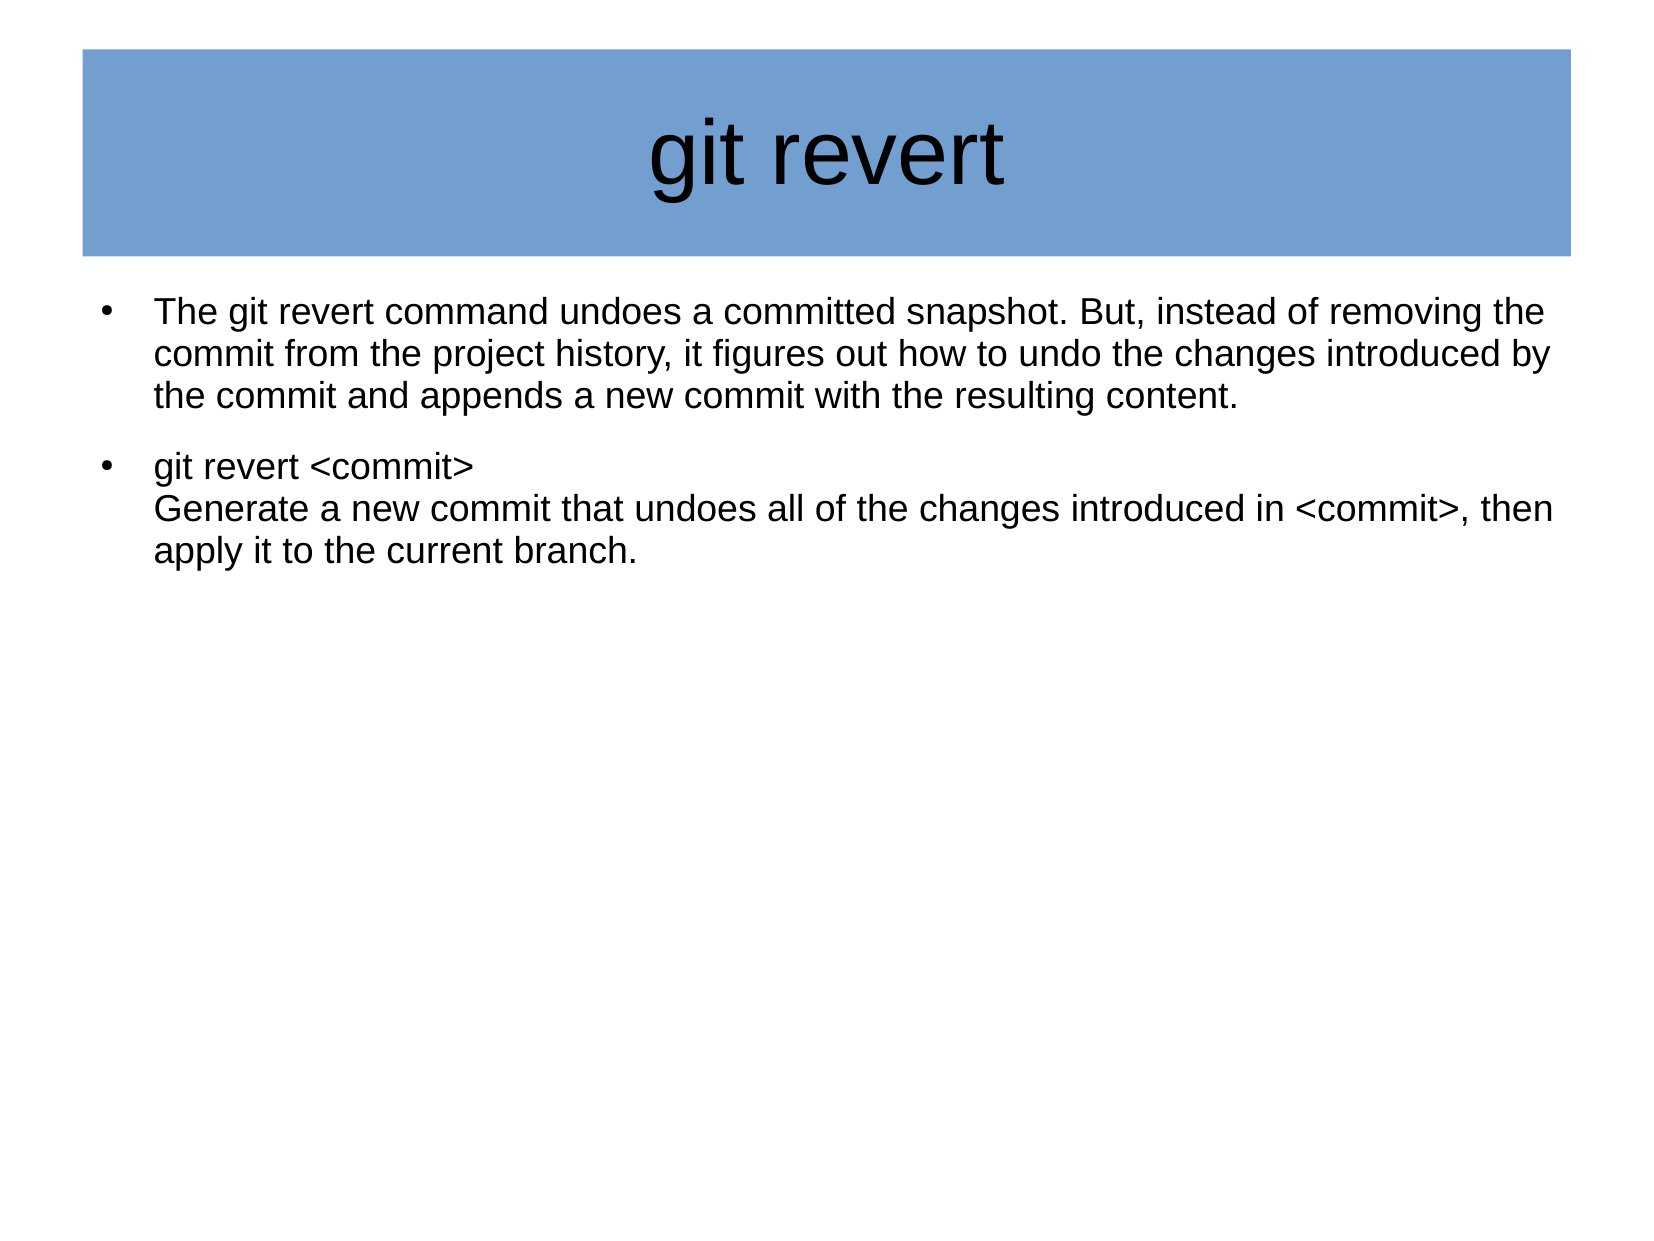

# git revert
The git revert command undoes a committed snapshot. But, instead of removing the commit from the project history, it figures out how to undo the changes introduced by the commit and appends a new commit with the resulting content.
git revert <commit>
Generate a new commit that undoes all of the changes introduced in <commit>, then apply it to the current branch.